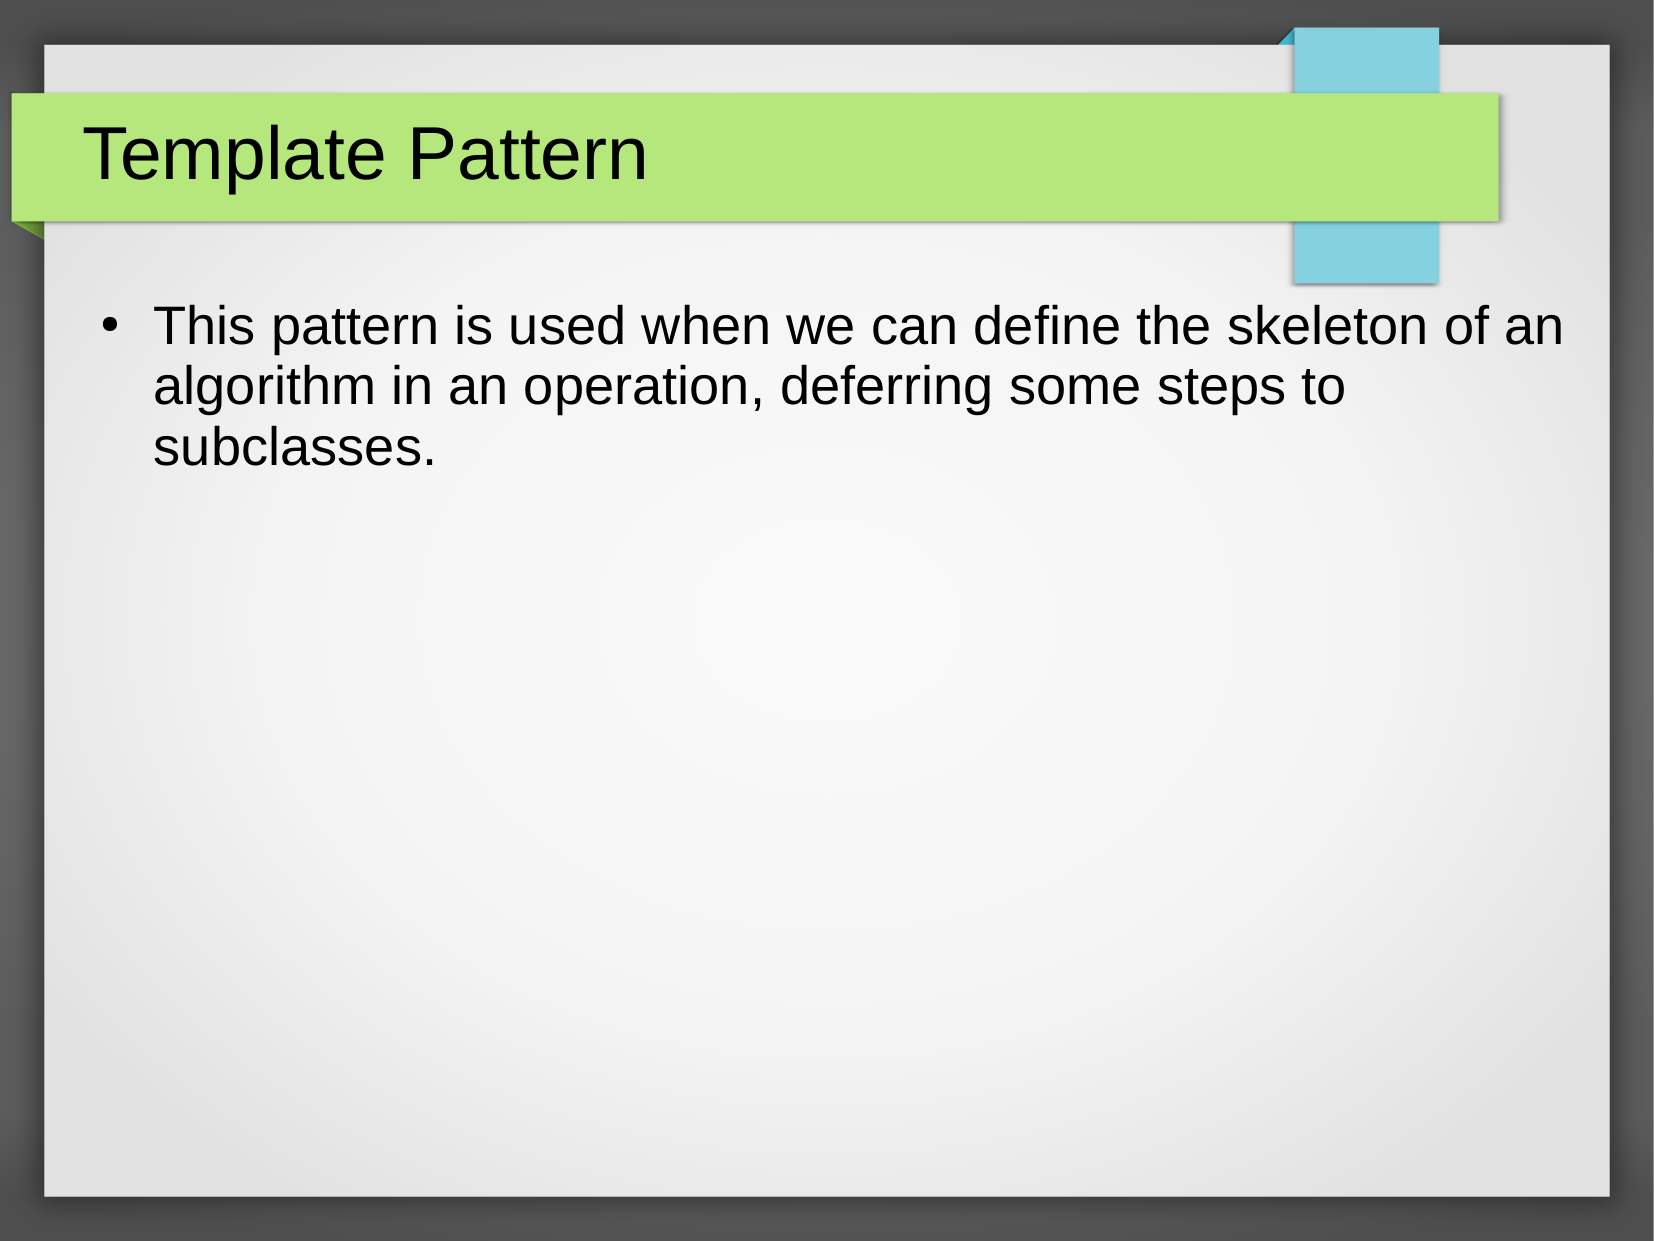

# Template Pattern
This pattern is used when we can define the skeleton of an algorithm in an operation, deferring some steps to subclasses.